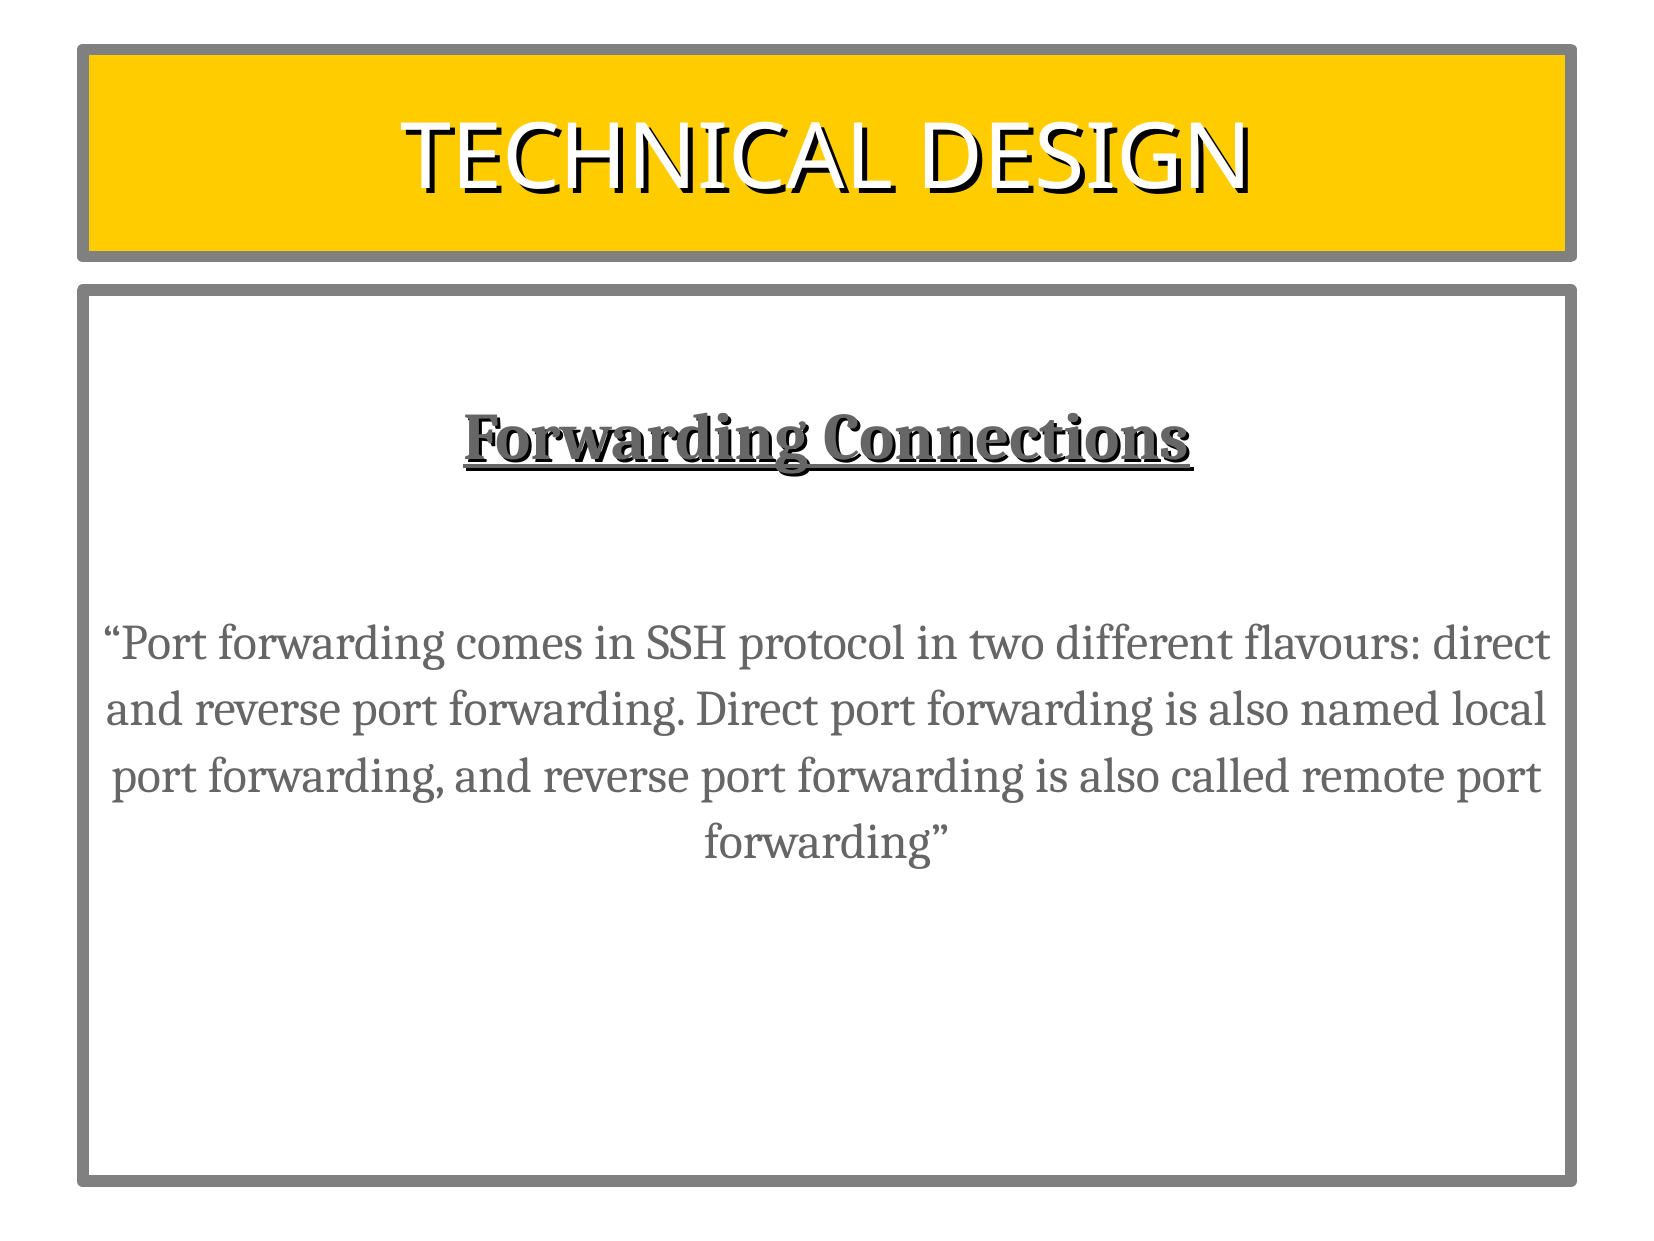

# TECHNICAL DESIGN
Forwarding Connections
“Port forwarding comes in SSH protocol in two different flavours: direct and reverse port forwarding. Direct port forwarding is also named local port forwarding, and reverse port forwarding is also called remote port forwarding”